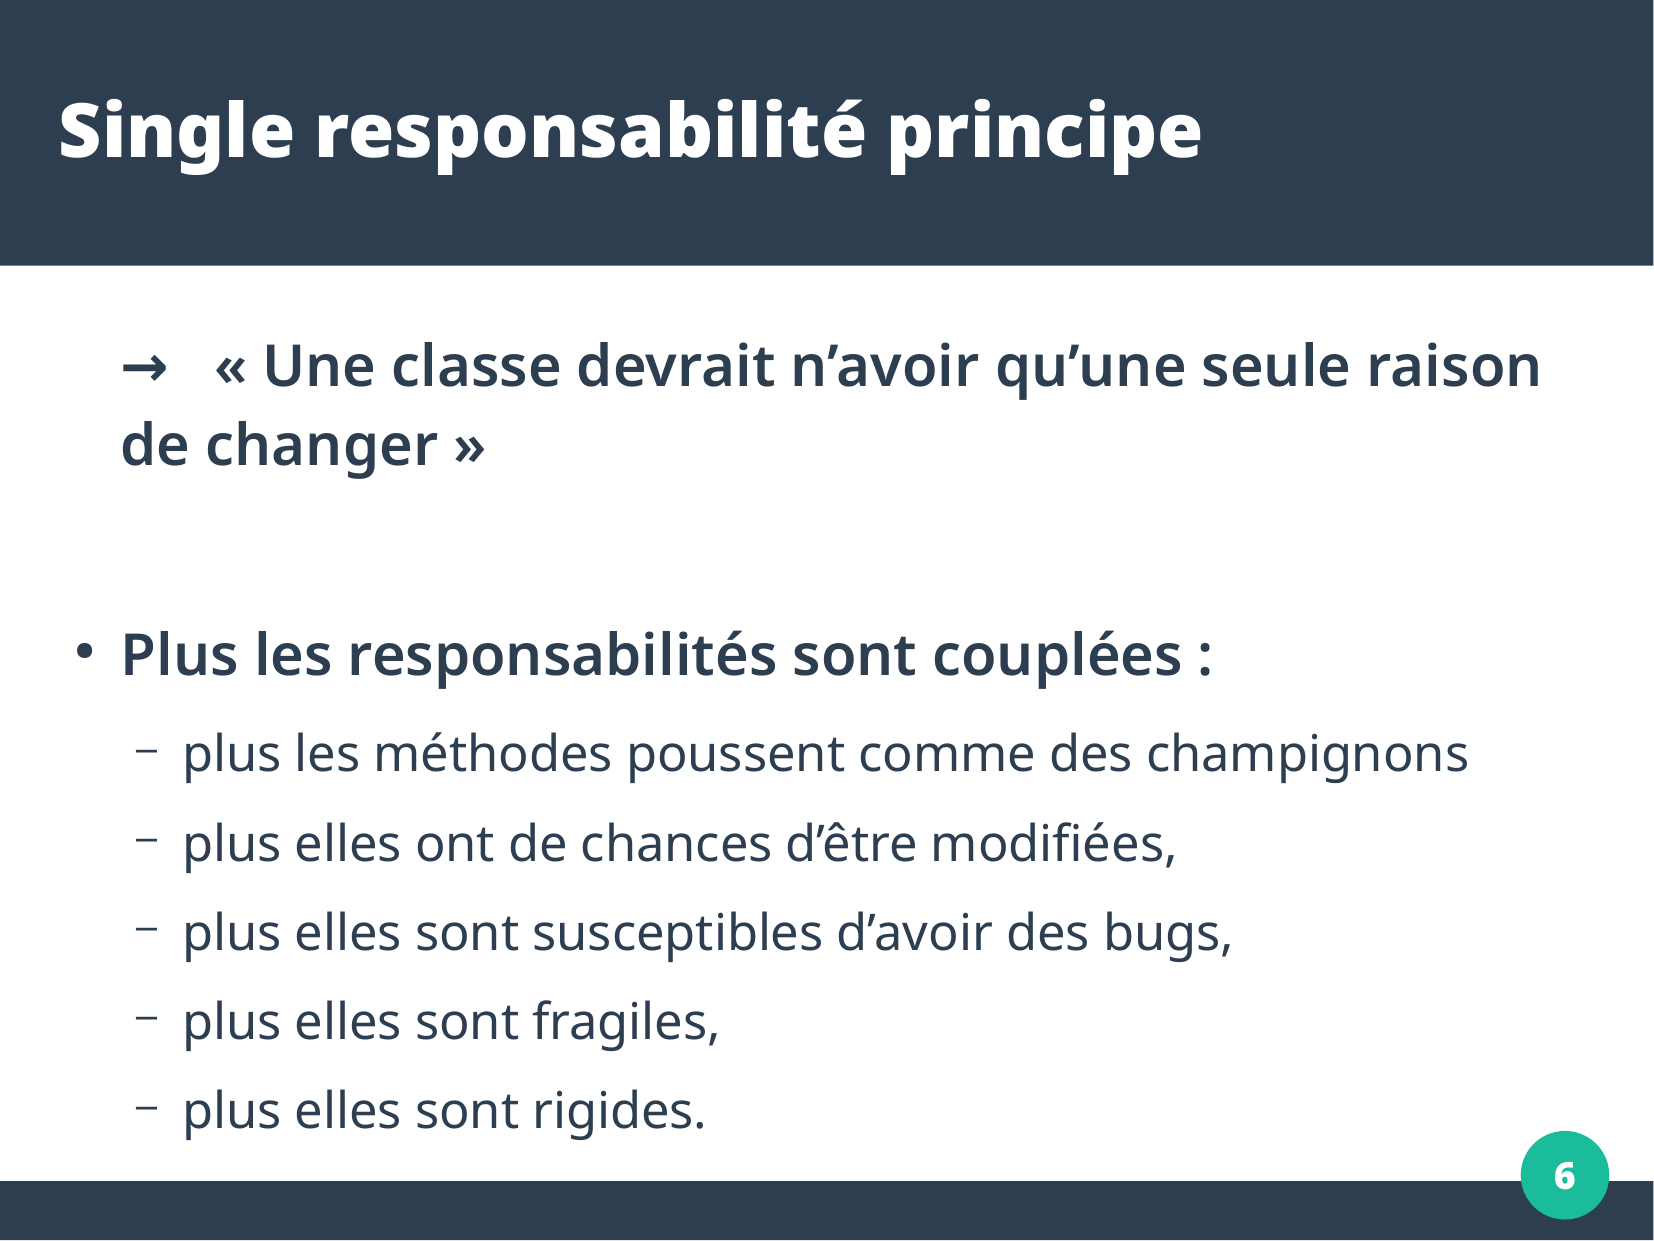

# Single responsabilité principe
→ « Une classe devrait n’avoir qu’une seule raison de changer »
Plus les responsabilités sont couplées :
plus les méthodes poussent comme des champignons
plus elles ont de chances d’être modifiées,
plus elles sont susceptibles d’avoir des bugs,
plus elles sont fragiles,
plus elles sont rigides.
6